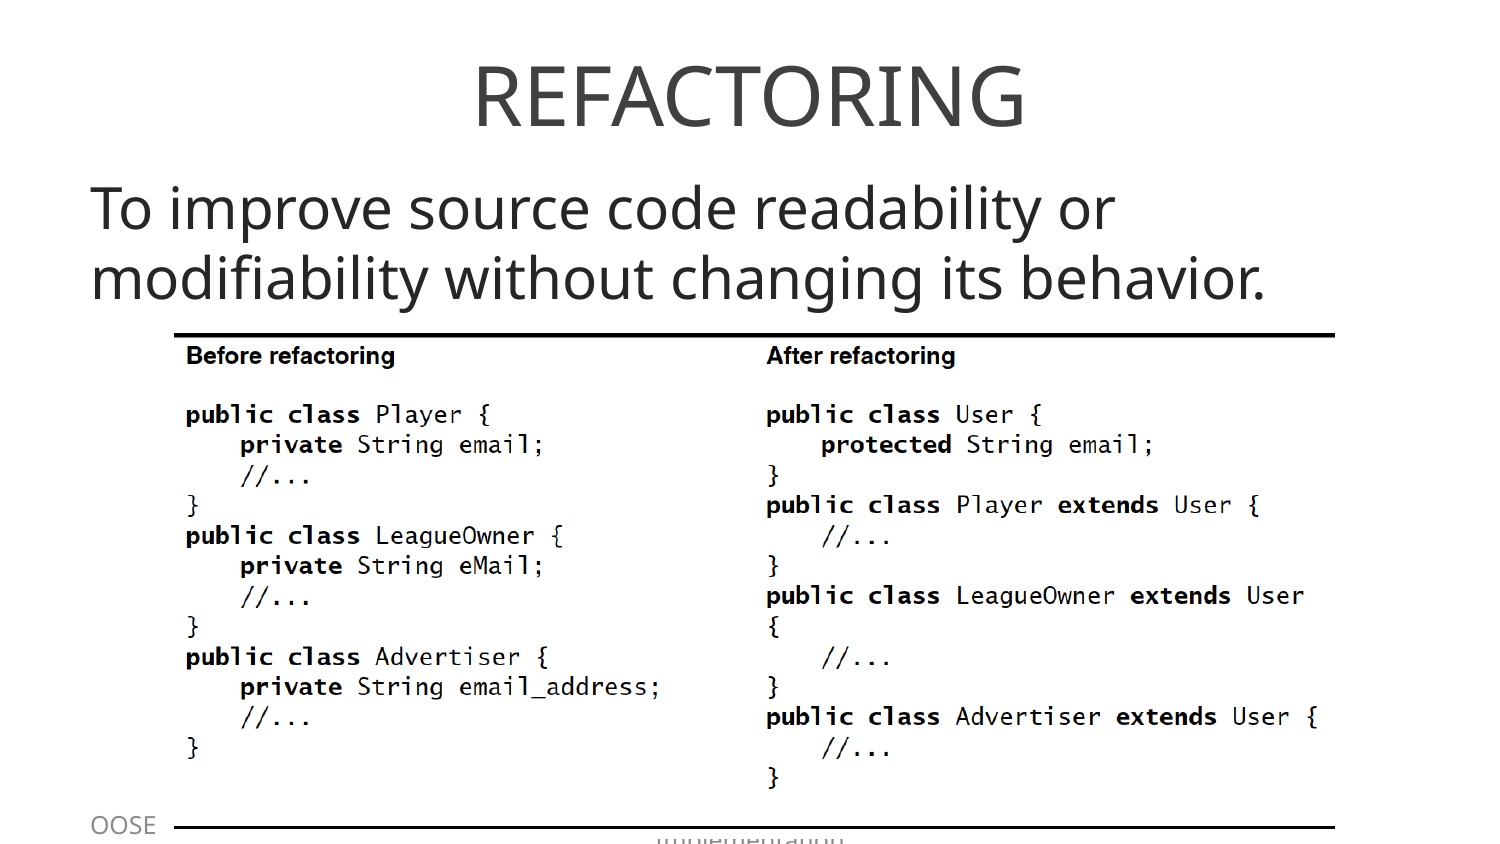

# refactoring
To improve source code readability or modifiability without changing its behavior.
OOSE
UNIT 06 - Object Oriented Implementation